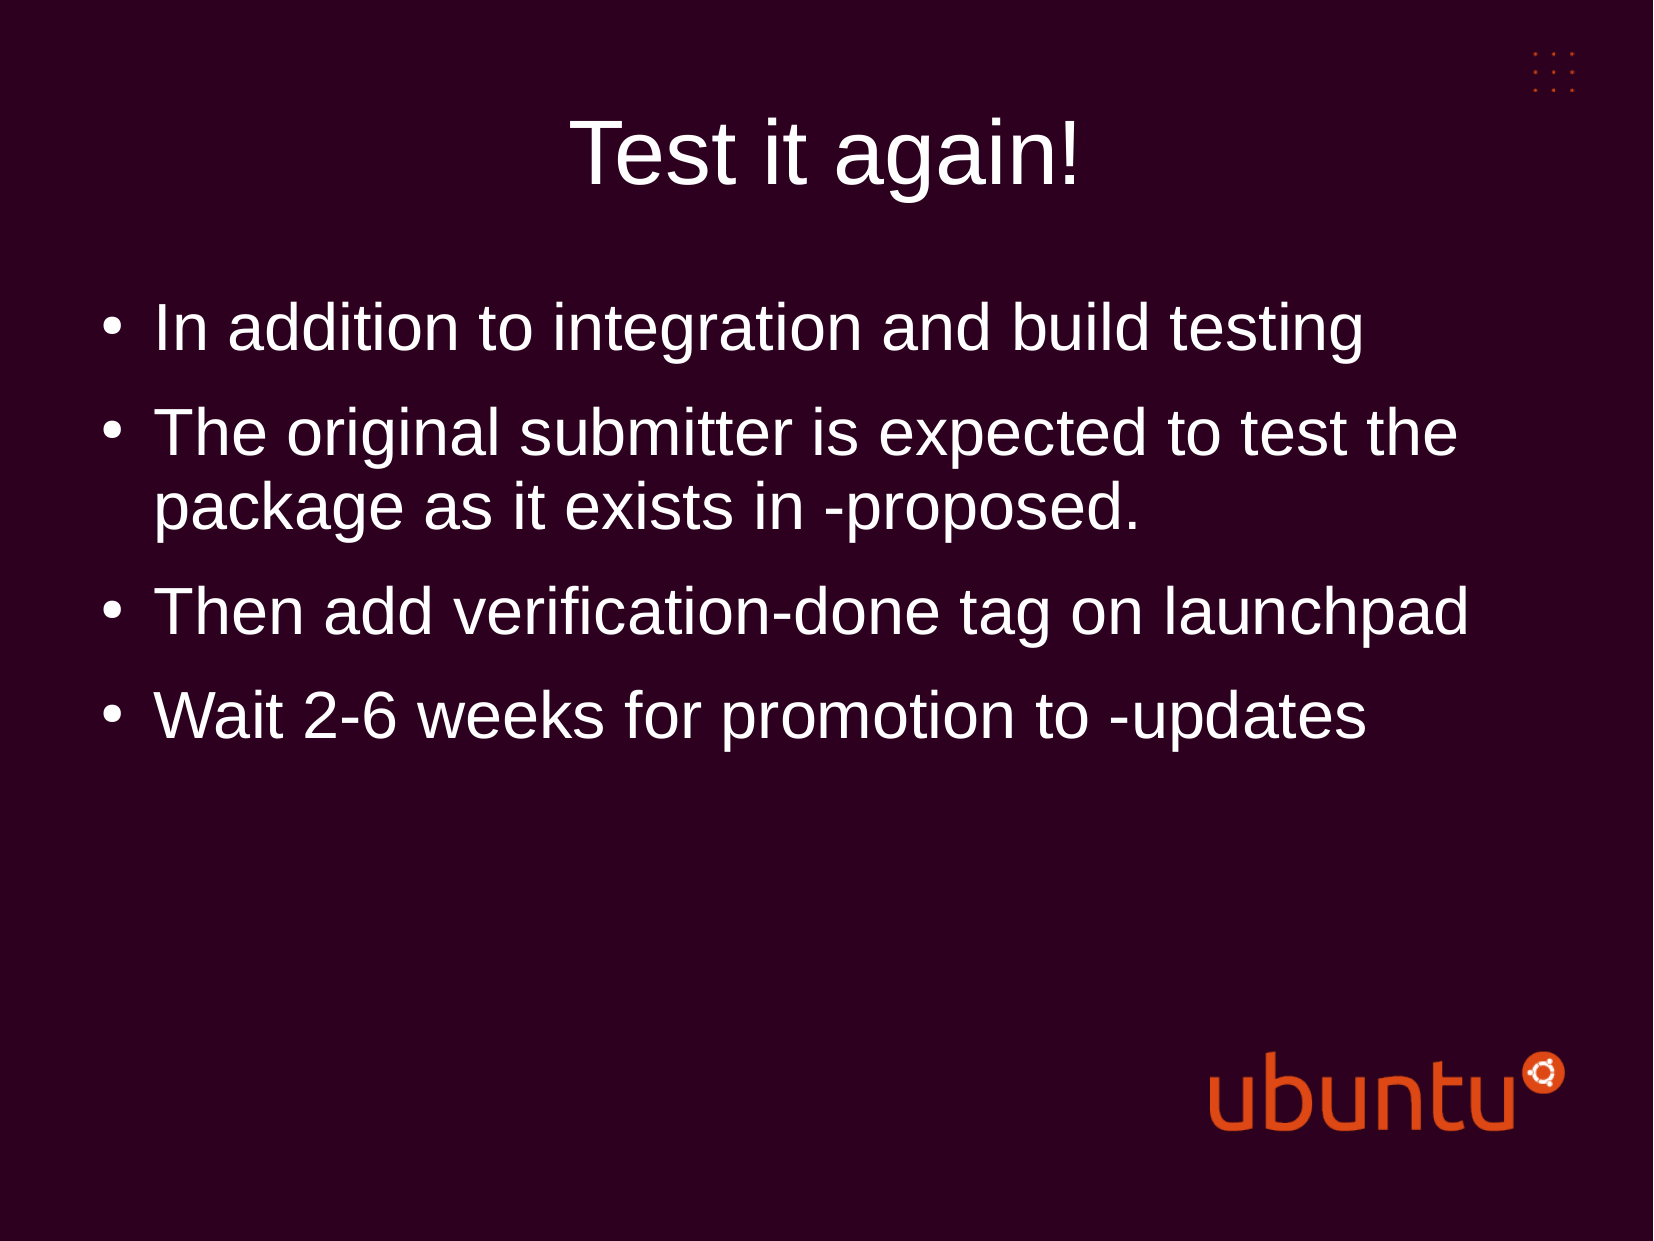

# Test it again!
In addition to integration and build testing
The original submitter is expected to test the package as it exists in -proposed.
Then add verification-done tag on launchpad
Wait 2-6 weeks for promotion to -updates